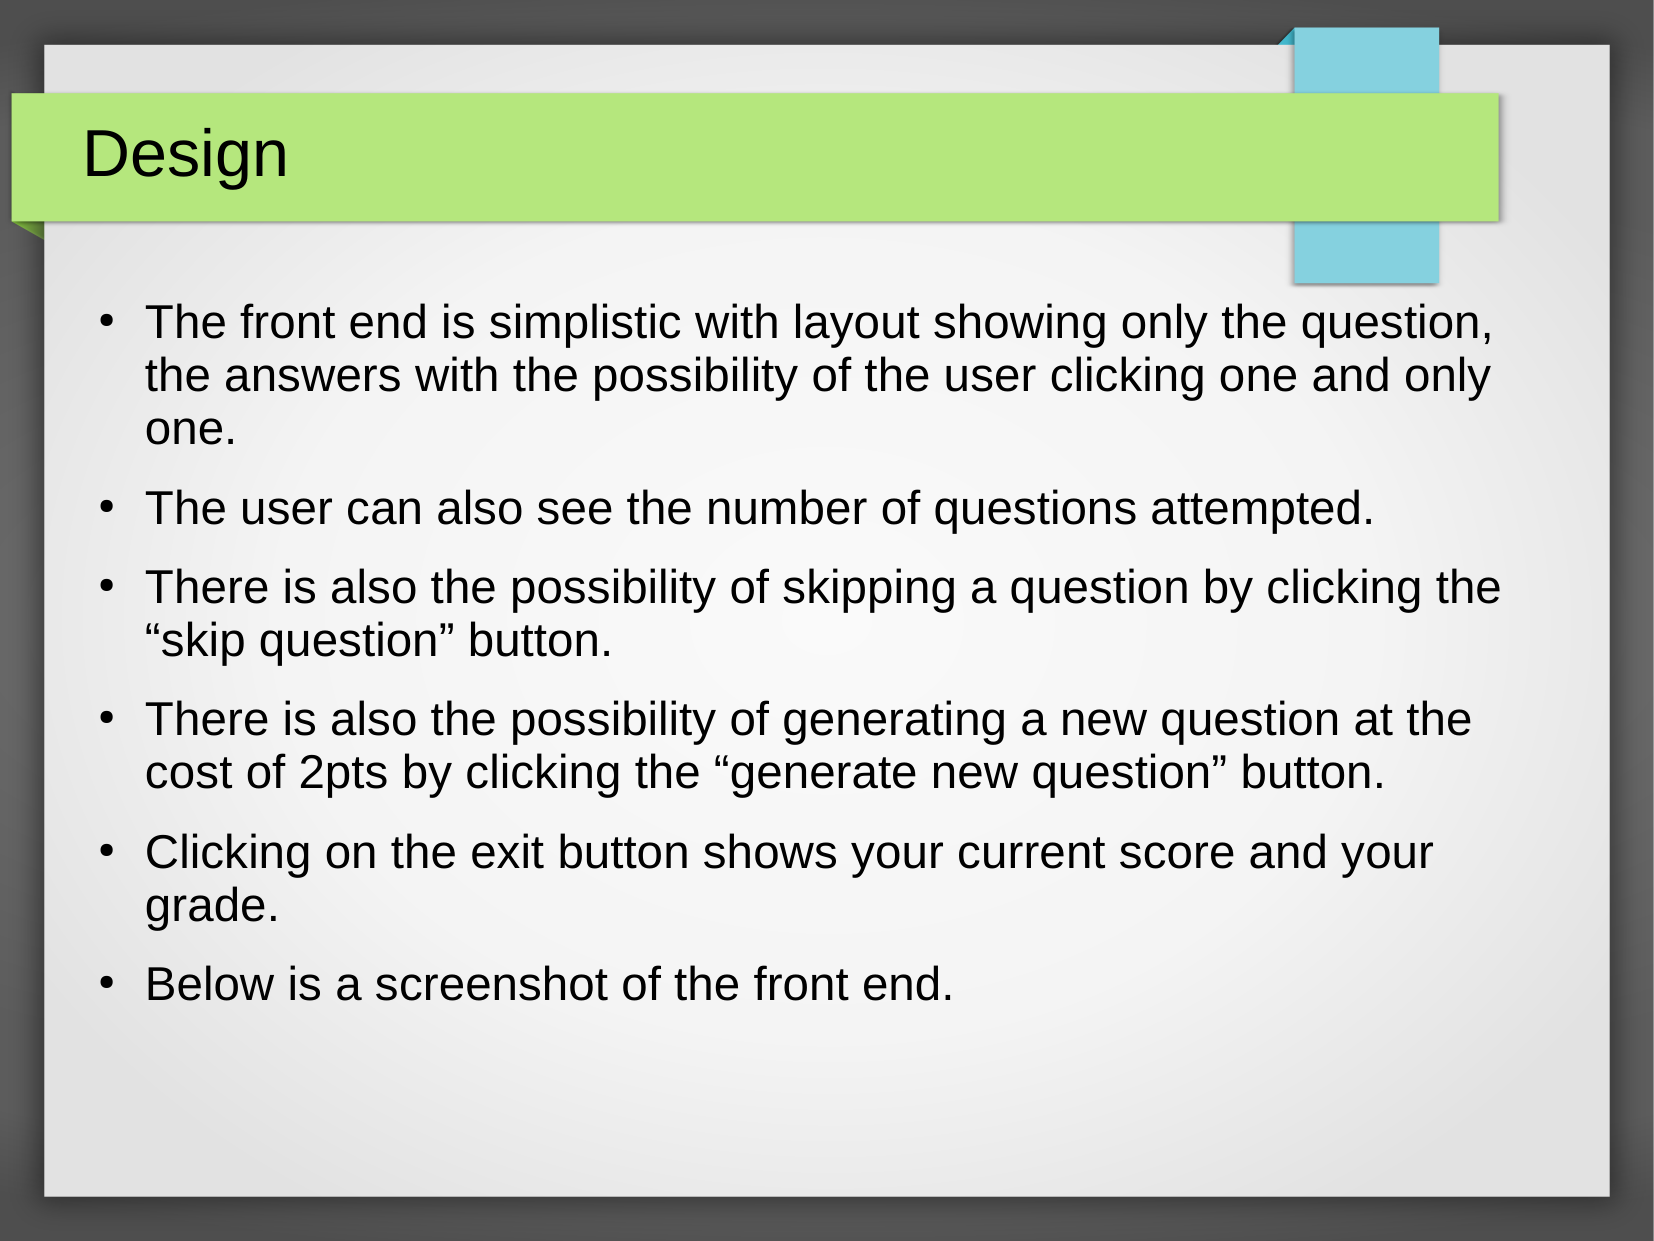

# Design
The front end is simplistic with layout showing only the question, the answers with the possibility of the user clicking one and only one.
The user can also see the number of questions attempted.
There is also the possibility of skipping a question by clicking the “skip question” button.
There is also the possibility of generating a new question at the cost of 2pts by clicking the “generate new question” button.
Clicking on the exit button shows your current score and your grade.
Below is a screenshot of the front end.